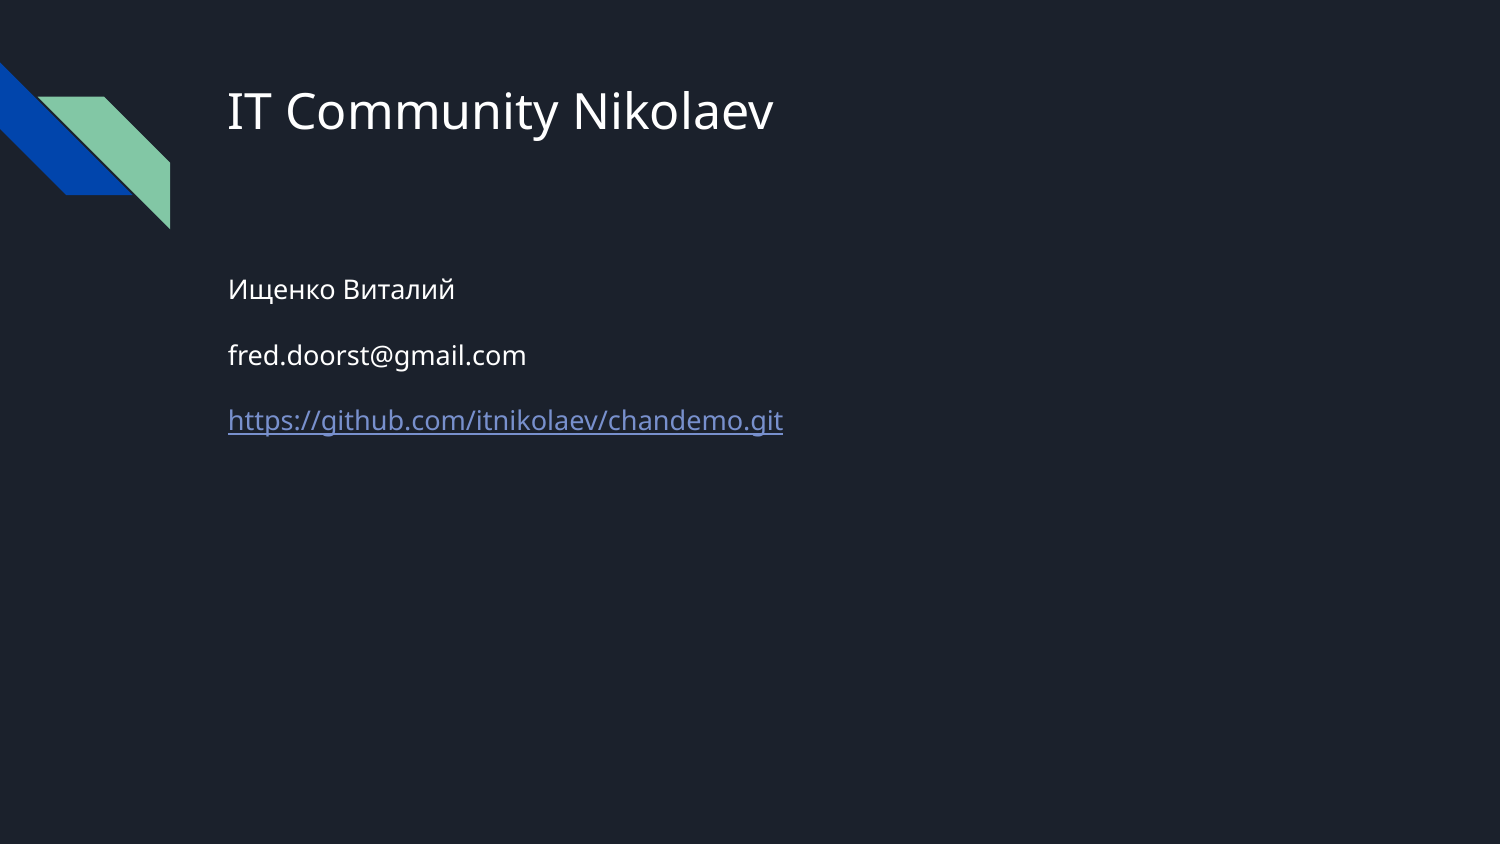

# IT Community Nikolaev
Ищенко Виталий
fred.doorst@gmail.com
https://github.com/itnikolaev/chandemo.git